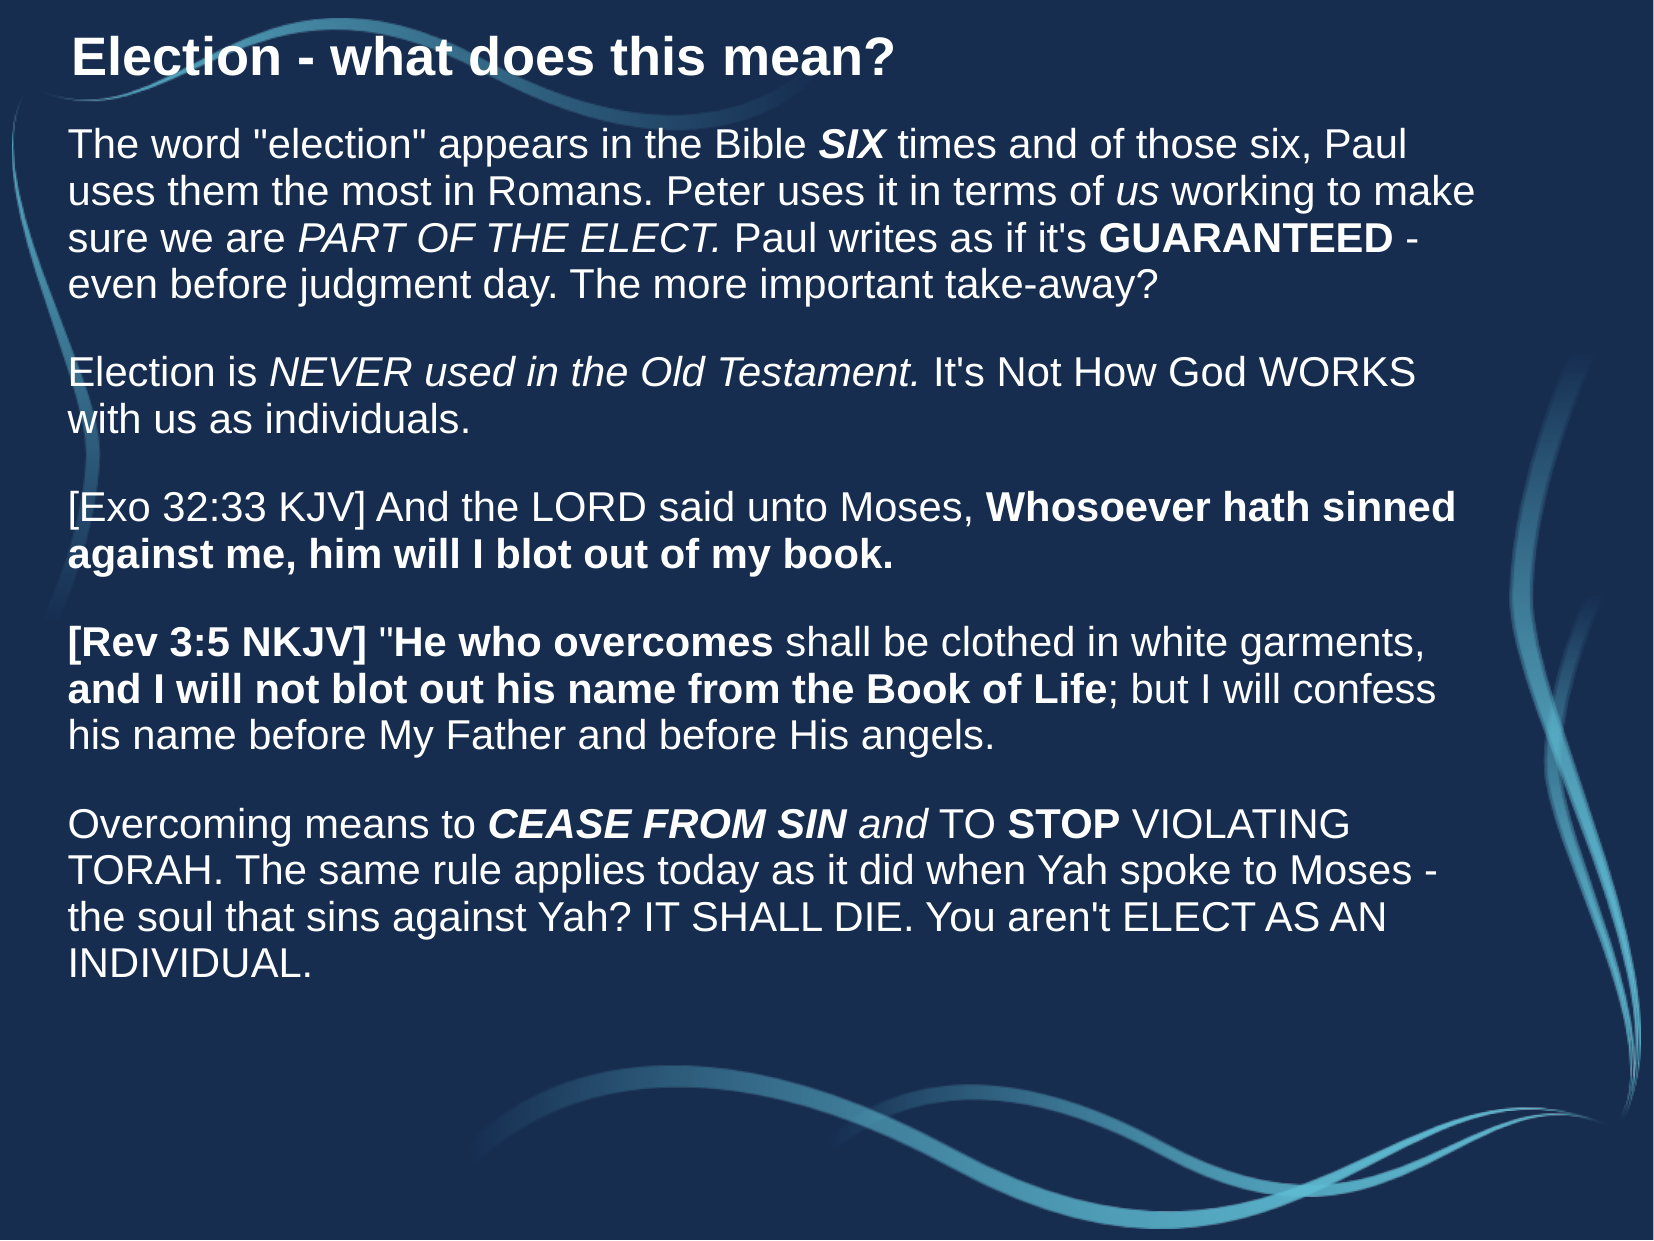

Election - what does this mean?
The word "election" appears in the Bible SIX times and of those six, Paul uses them the most in Romans. Peter uses it in terms of us working to make sure we are PART OF THE ELECT. Paul writes as if it's GUARANTEED - even before judgment day. The more important take-away?
Election is NEVER used in the Old Testament. It's Not How God WORKS with us as individuals.
[Exo 32:33 KJV] And the LORD said unto Moses, Whosoever hath sinned against me, him will I blot out of my book.
[Rev 3:5 NKJV] "He who overcomes shall be clothed in white garments, and I will not blot out his name from the Book of Life; but I will confess his name before My Father and before His angels.
Overcoming means to CEASE FROM SIN and TO STOP VIOLATING TORAH. The same rule applies today as it did when Yah spoke to Moses - the soul that sins against Yah? IT SHALL DIE. You aren't ELECT AS AN INDIVIDUAL.